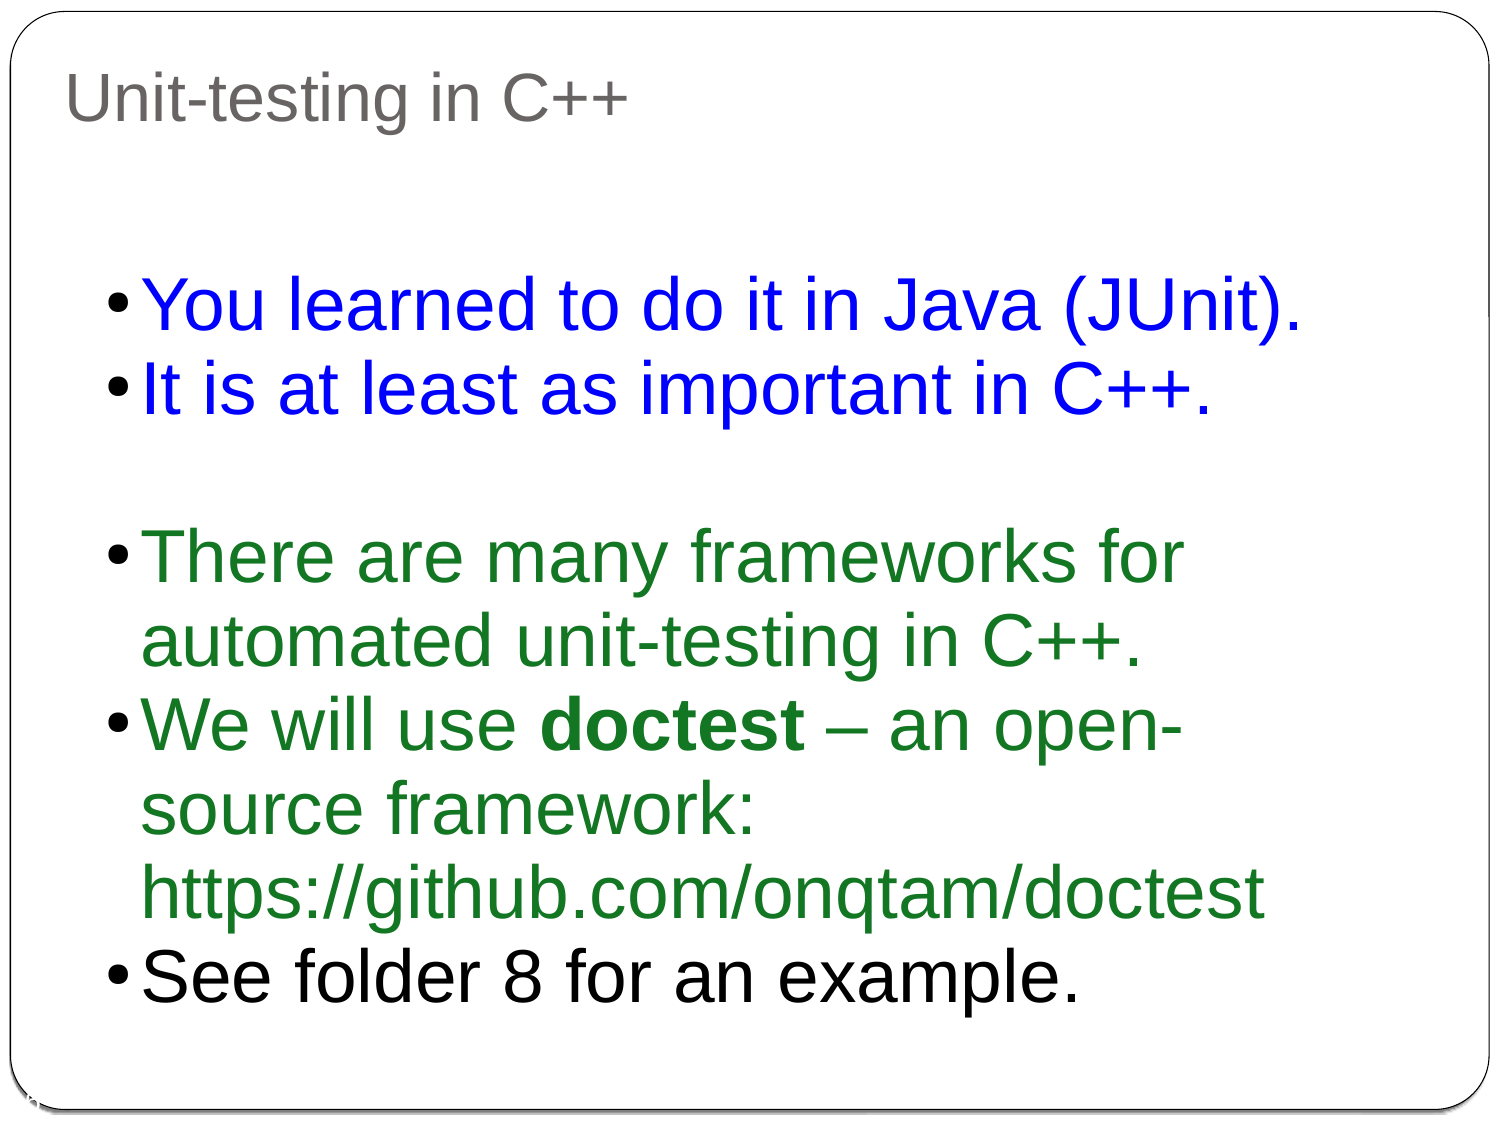

# Unit-testing in C++
You learned to do it in Java (JUnit).
It is at least as important in C++.
There are many frameworks for automated unit-testing in C++.
We will use doctest – an open-source framework:
https://github.com/onqtam/doctest
See folder 8 for an example.